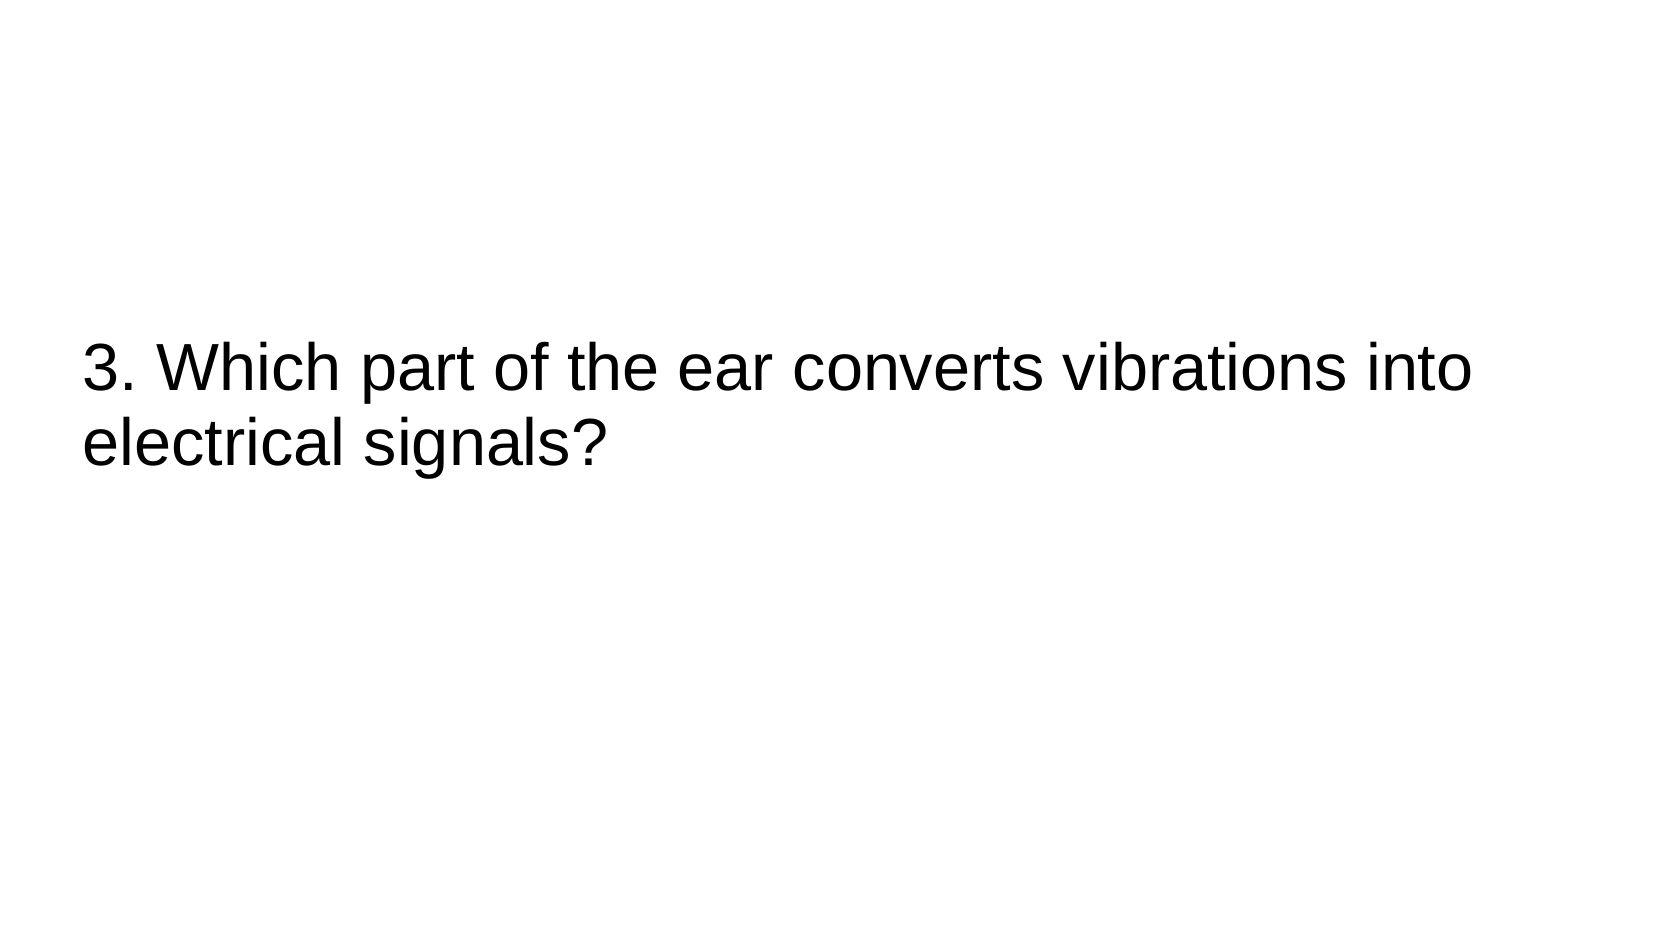

# 3. Which part of the ear converts vibrations into electrical signals?